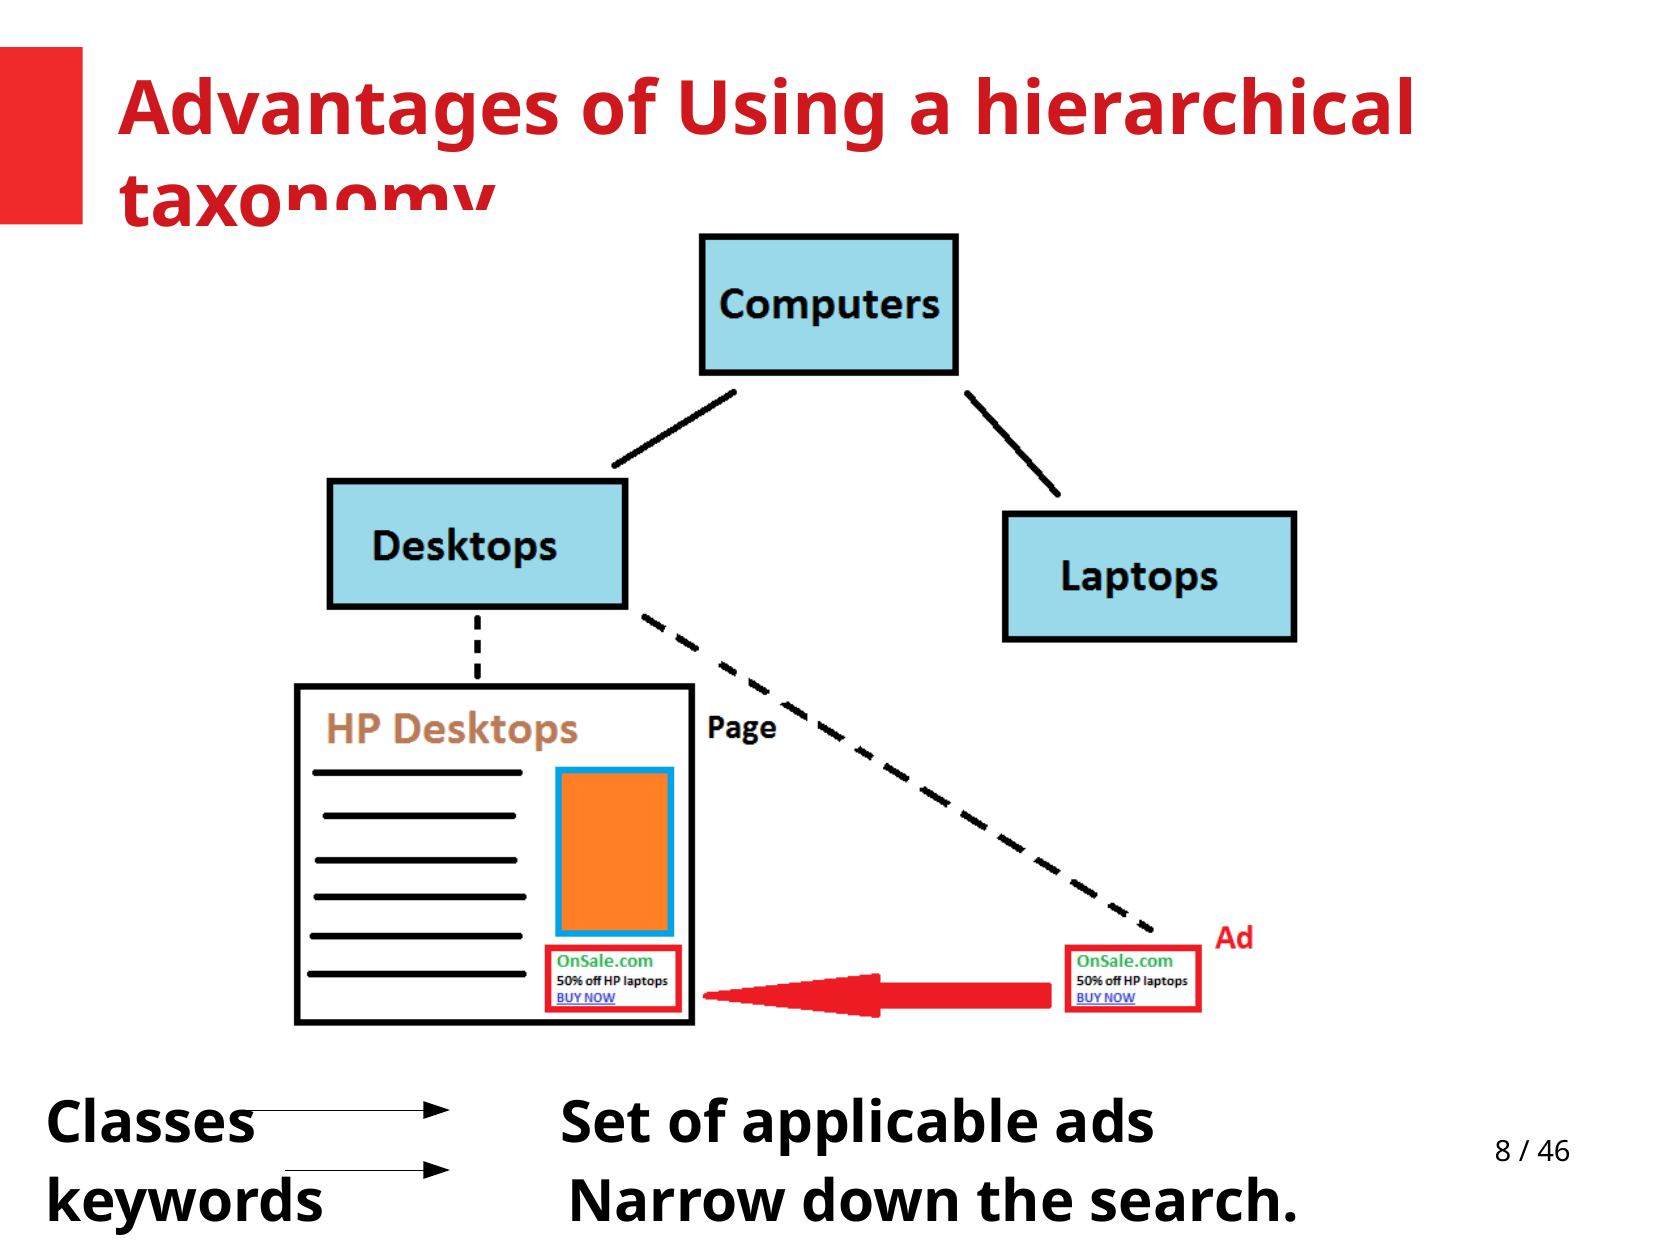

# Advantages of Using a hierarchical taxonomy
Classes Set of applicable ads
keywords Narrow down the search.
8